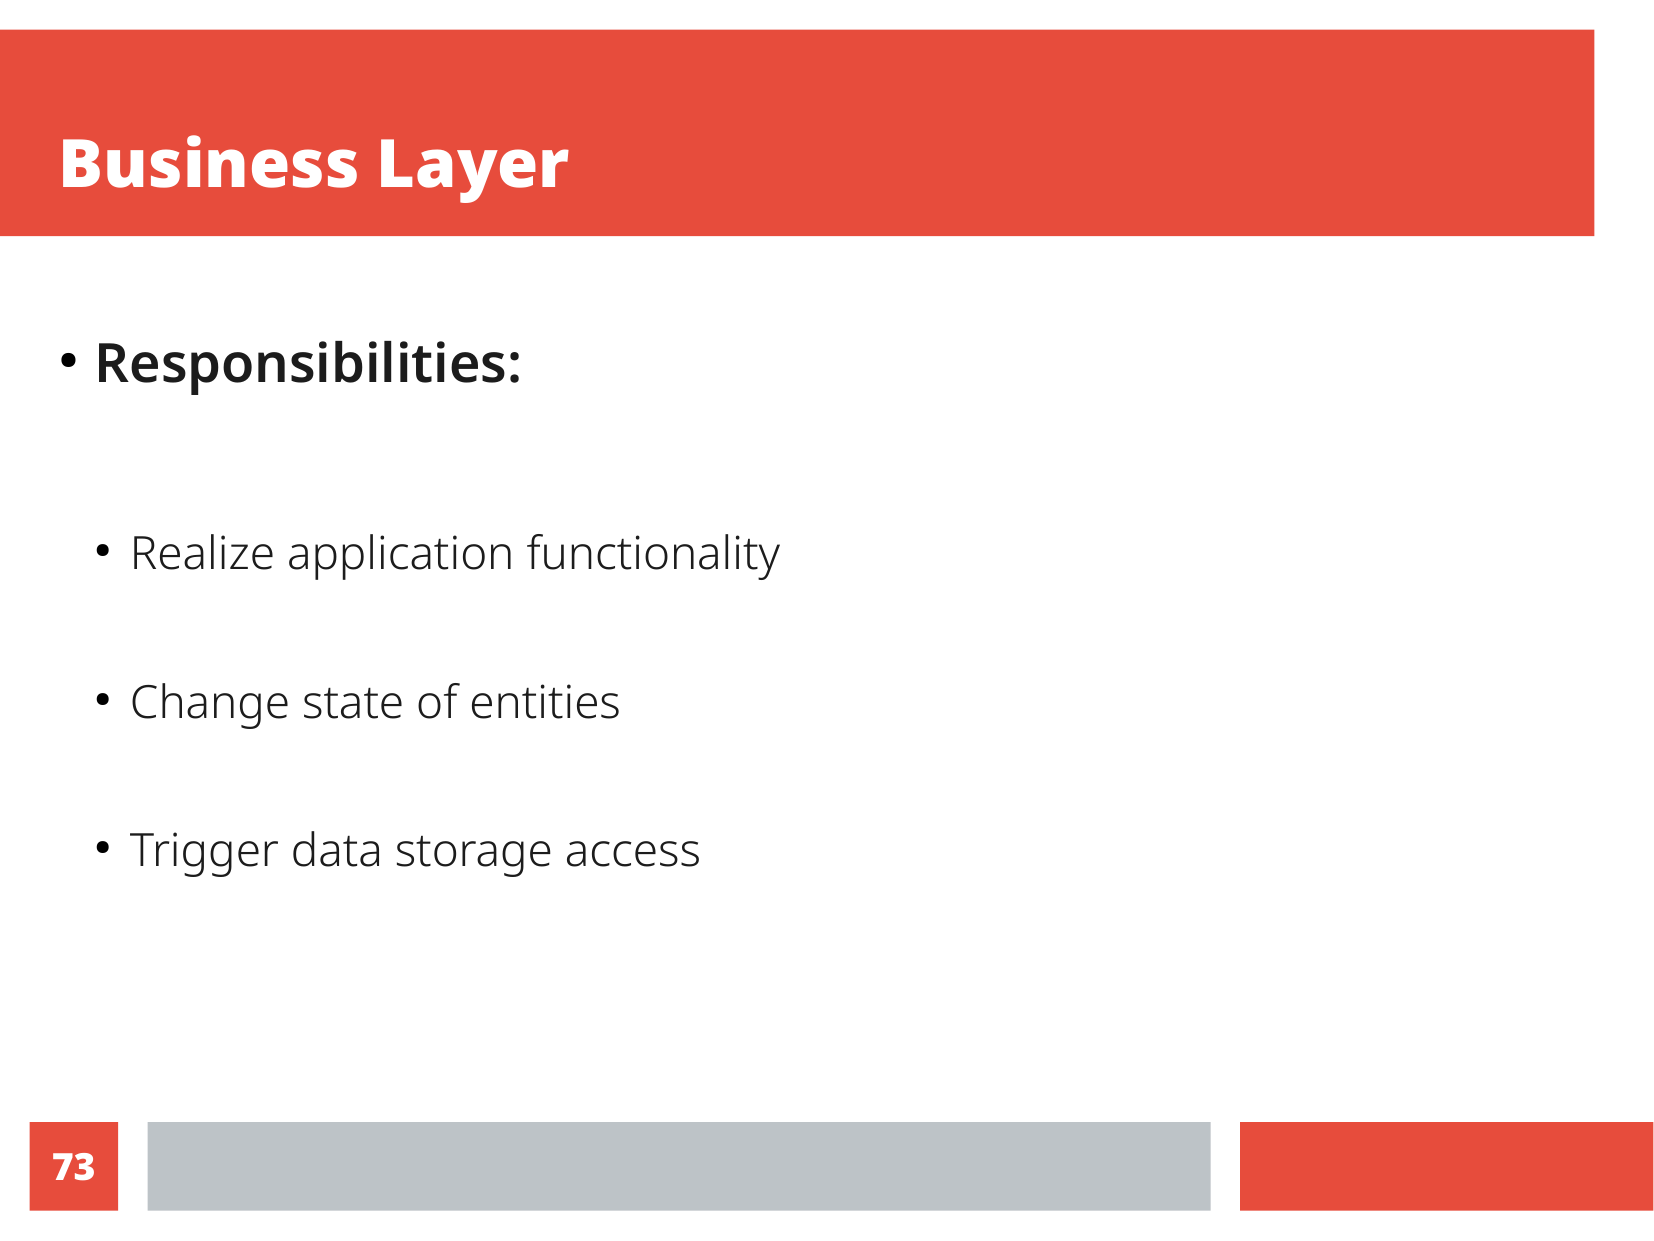

# Business Layer
Responsibilities:
Realize application functionality
Change state of entities
Trigger data storage access
73